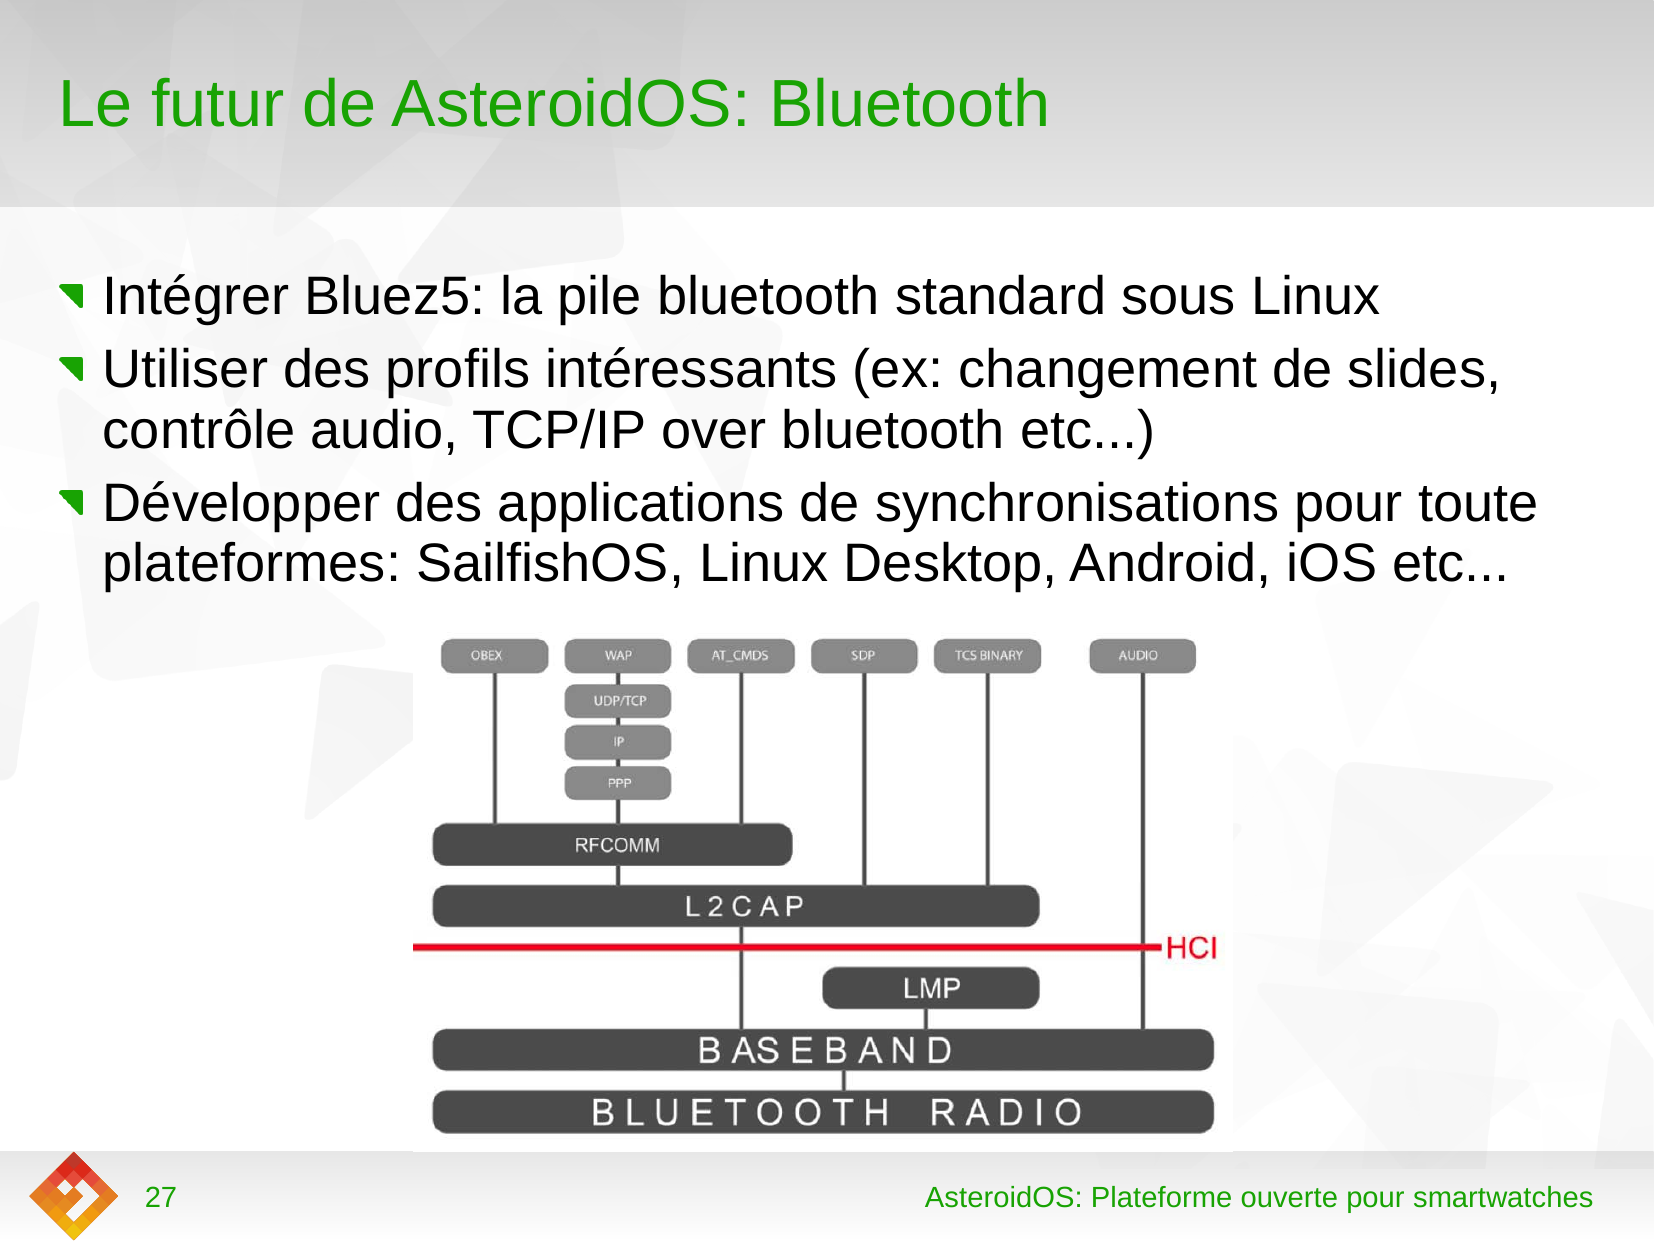

# Le futur de AsteroidOS: Bluetooth
Intégrer Bluez5: la pile bluetooth standard sous Linux
Utiliser des profils intéressants (ex: changement de slides, contrôle audio, TCP/IP over bluetooth etc...)
Développer des applications de synchronisations pour toute plateformes: SailfishOS, Linux Desktop, Android, iOS etc...
27
AsteroidOS: Plateforme ouverte pour smartwatches